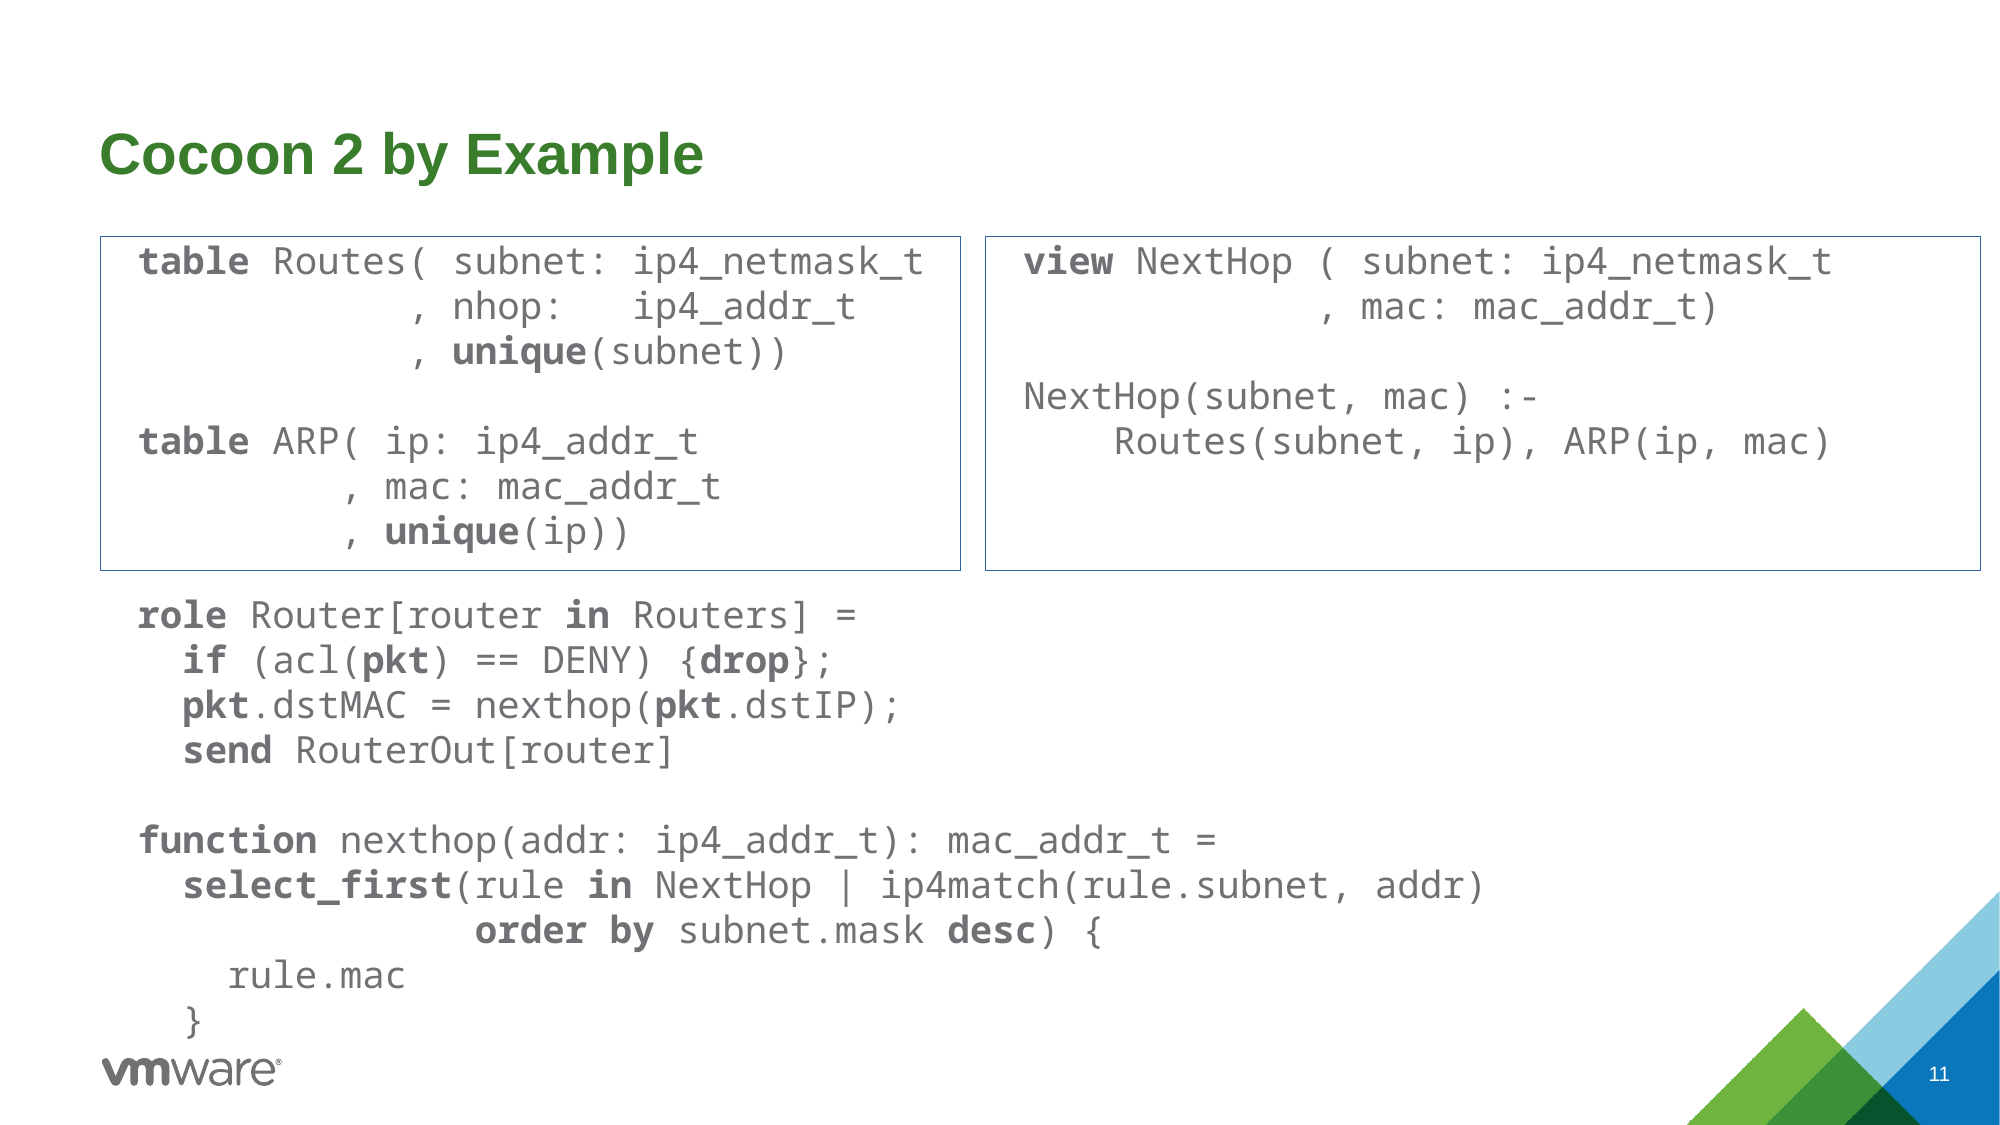

# Cocoon 2 by Example
table Routes( subnet: ip4_netmask_t
 , nhop: ip4_addr_t
 , unique(subnet))
table ARP( ip: ip4_addr_t
 , mac: mac_addr_t
 , unique(ip))
view NextHop ( subnet: ip4_netmask_t
 , mac: mac_addr_t)
NextHop(subnet, mac) :-
 Routes(subnet, ip), ARP(ip, mac)
role Router[router in Routers] =
 if (acl(pkt) == DENY) {drop};
 pkt.dstMAC = nexthop(pkt.dstIP);
 send RouterOut[router]
function nexthop(addr: ip4_addr_t): mac_addr_t =
 select_first(rule in NextHop | ip4match(rule.subnet, addr)
 order by subnet.mask desc) {
 rule.mac
 }